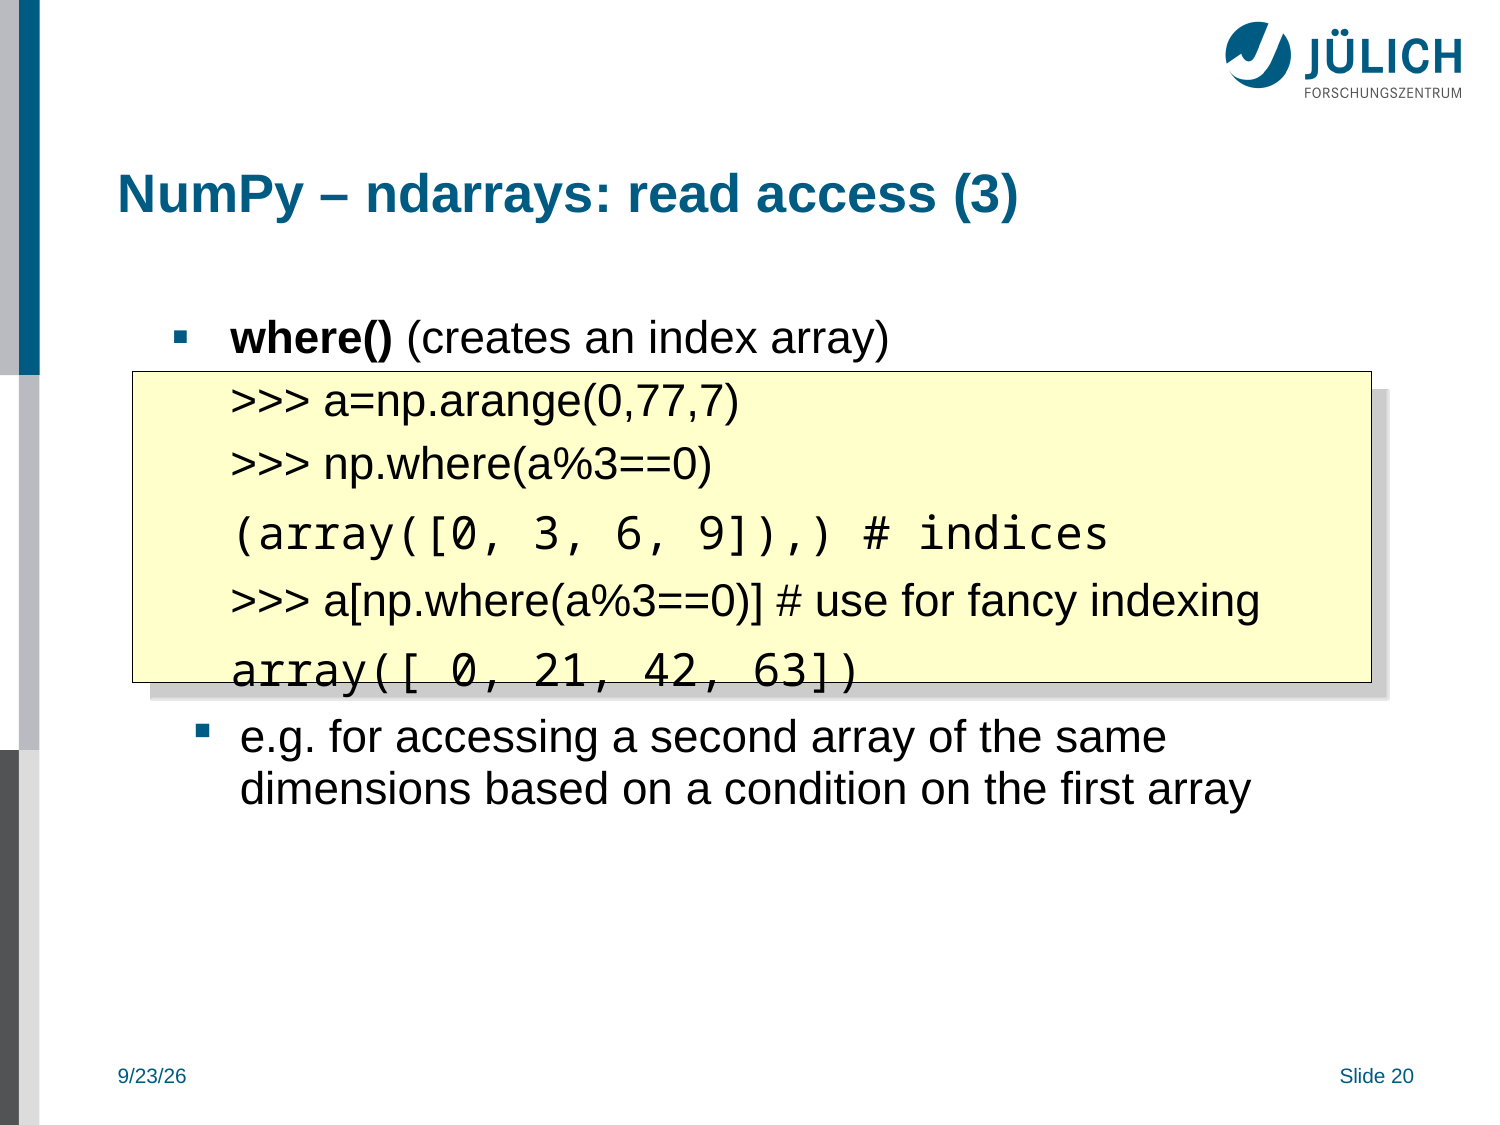

# NumPy – ndarrays: read access (3)
where() (creates an index array)
>>> a=np.arange(0,77,7)
>>> np.where(a%3==0)
(array([0, 3, 6, 9]),) # indices
>>> a[np.where(a%3==0)] # use for fancy indexing
array([ 0, 21, 42, 63])
e.g. for accessing a second array of the same dimensions based on a condition on the first array